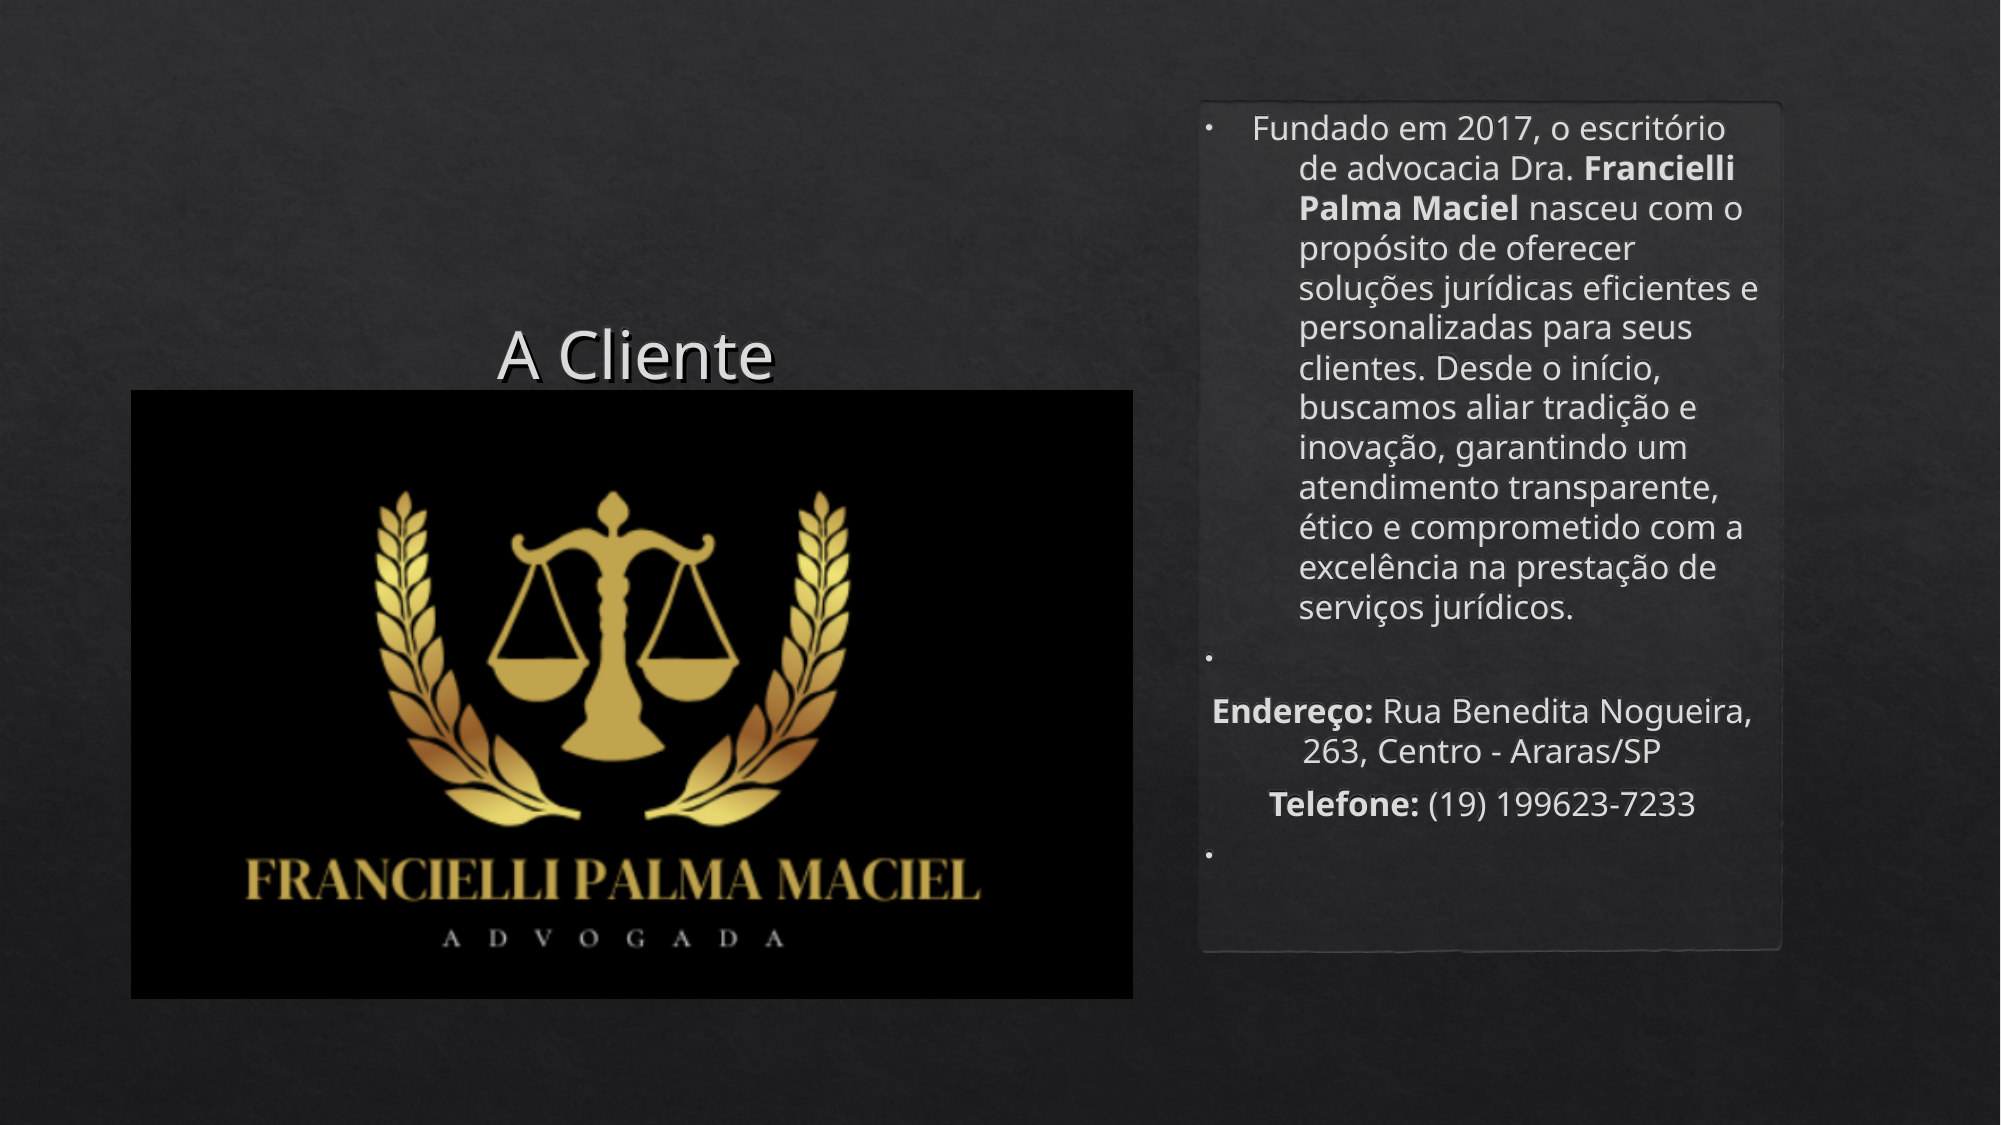

# A Cliente
Fundado em 2017, o escritório de advocacia Dra. Francielli Palma Maciel nasceu com o propósito de oferecer soluções jurídicas eficientes e personalizadas para seus clientes. Desde o início, buscamos aliar tradição e inovação, garantindo um atendimento transparente, ético e comprometido com a excelência na prestação de serviços jurídicos.
Endereço: Rua Benedita Nogueira, 263, Centro - Araras/SP
Telefone: (19) 199623-7233